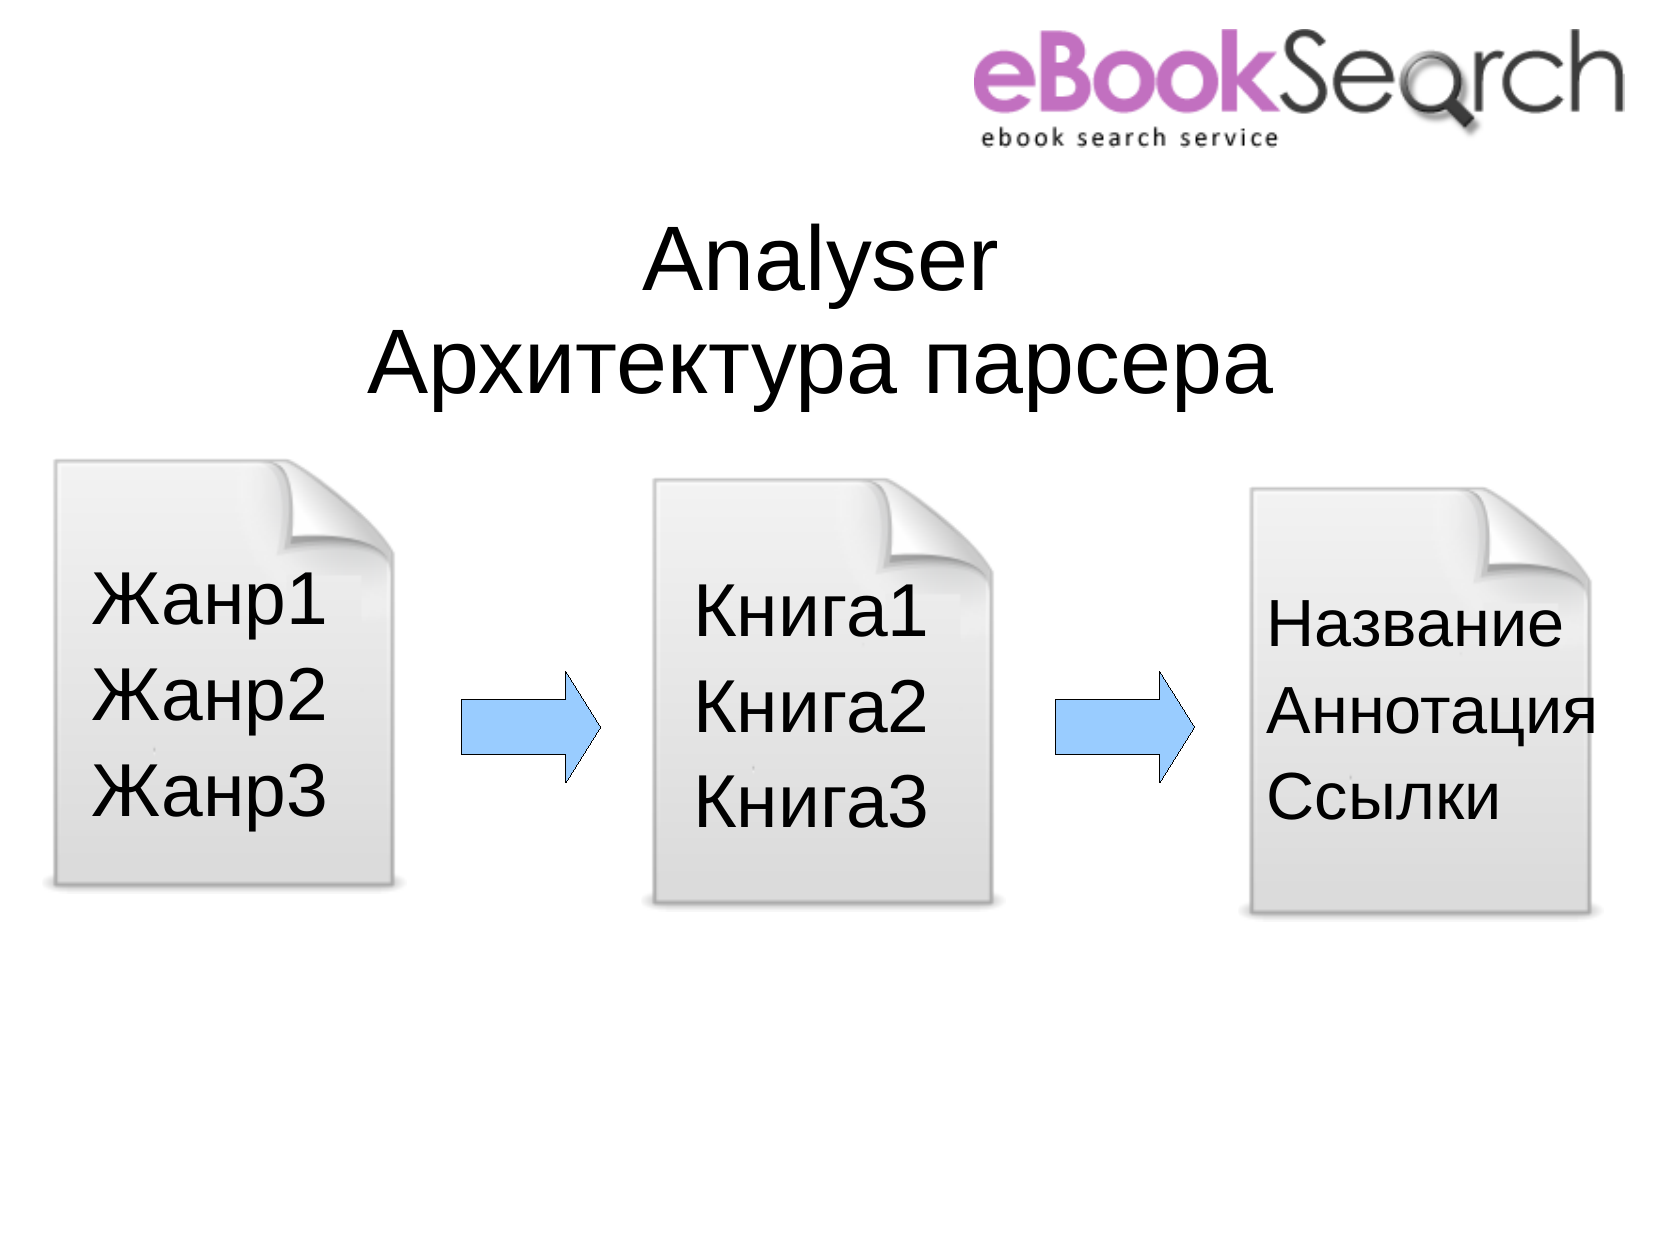

# Analyser Архитектура парсера
Жанр1
Жанр2
Жанр3
Книга1
Книга2
Книга3
Название
Аннотация
Ссылки